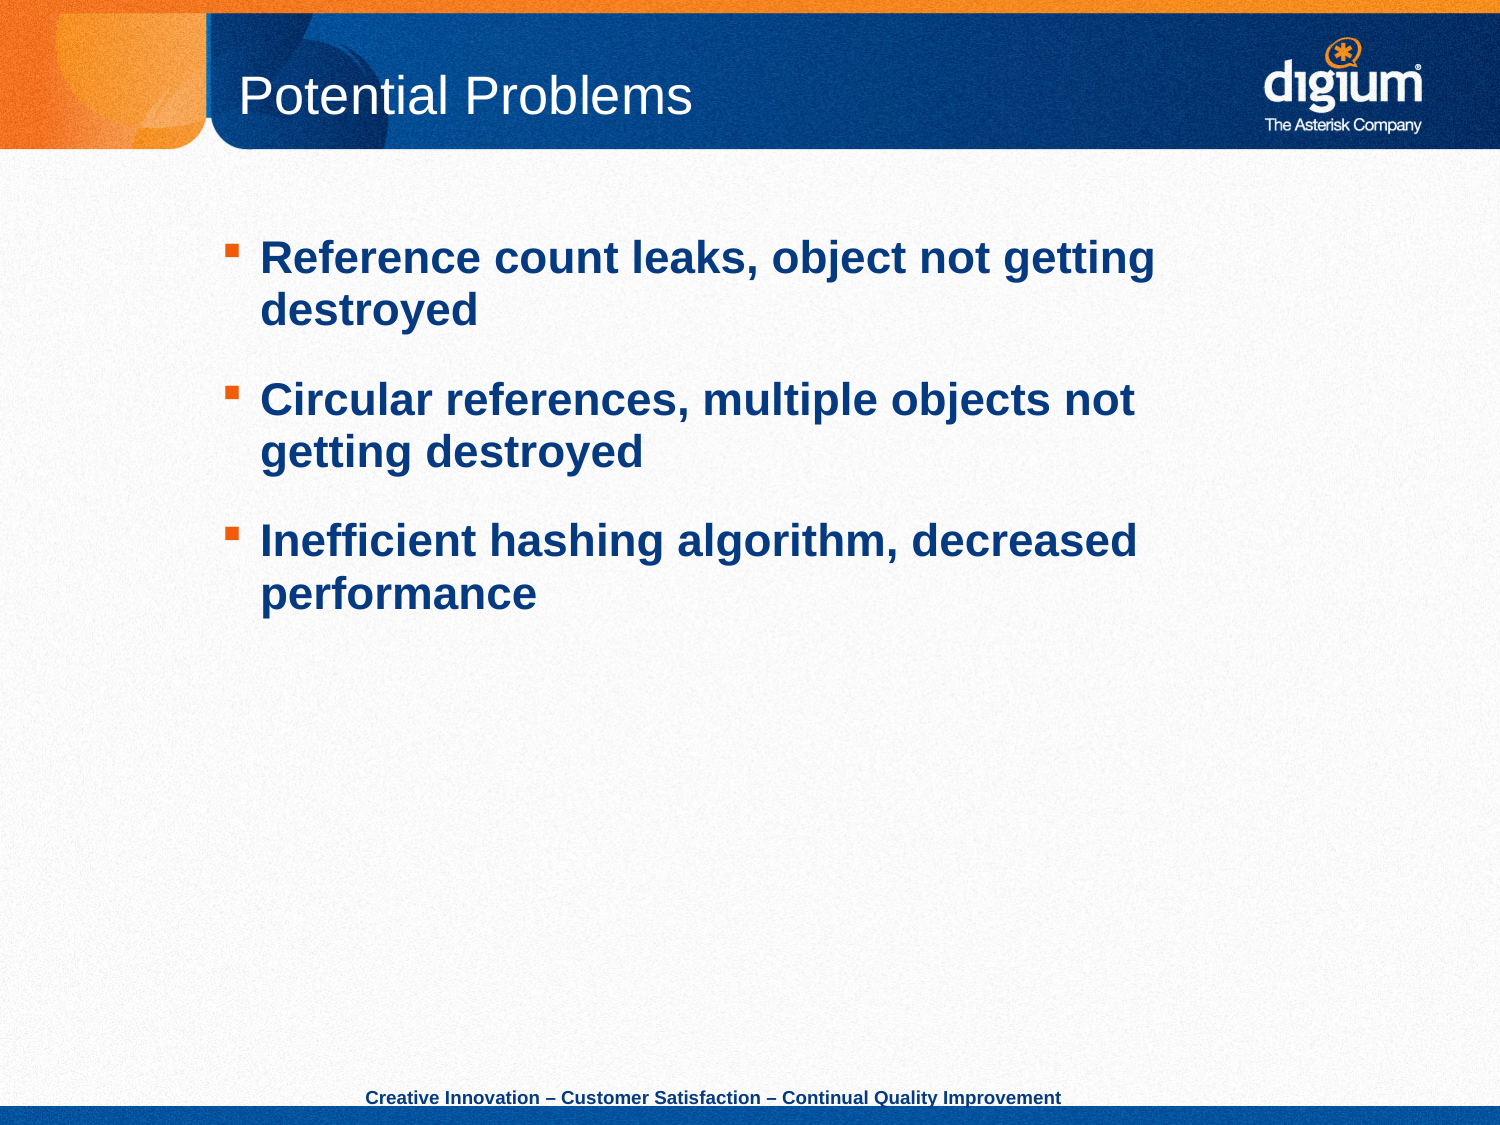

# Potential Problems
Reference count leaks, object not getting destroyed
Circular references, multiple objects not getting destroyed
Inefficient hashing algorithm, decreased performance